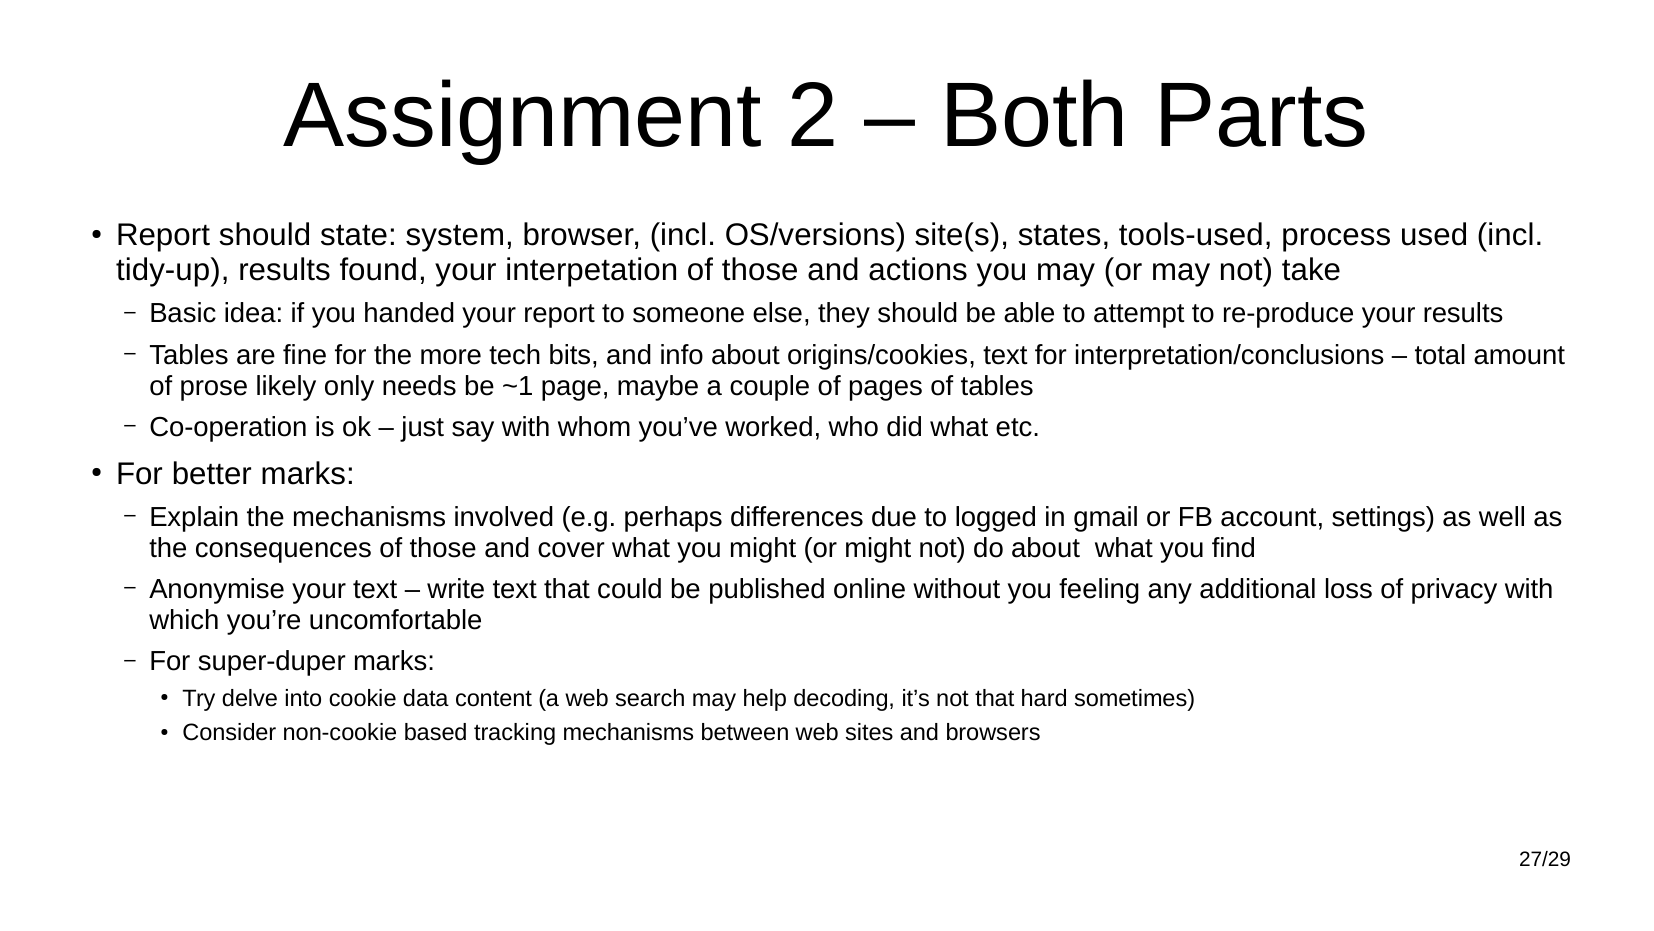

# Assignment 2 – Both Parts
Report should state: system, browser, (incl. OS/versions) site(s), states, tools-used, process used (incl. tidy-up), results found, your interpetation of those and actions you may (or may not) take
Basic idea: if you handed your report to someone else, they should be able to attempt to re-produce your results
Tables are fine for the more tech bits, and info about origins/cookies, text for interpretation/conclusions – total amount of prose likely only needs be ~1 page, maybe a couple of pages of tables
Co-operation is ok – just say with whom you’ve worked, who did what etc.
For better marks:
Explain the mechanisms involved (e.g. perhaps differences due to logged in gmail or FB account, settings) as well as the consequences of those and cover what you might (or might not) do about what you find
Anonymise your text – write text that could be published online without you feeling any additional loss of privacy with which you’re uncomfortable
For super-duper marks:
Try delve into cookie data content (a web search may help decoding, it’s not that hard sometimes)
Consider non-cookie based tracking mechanisms between web sites and browsers
27